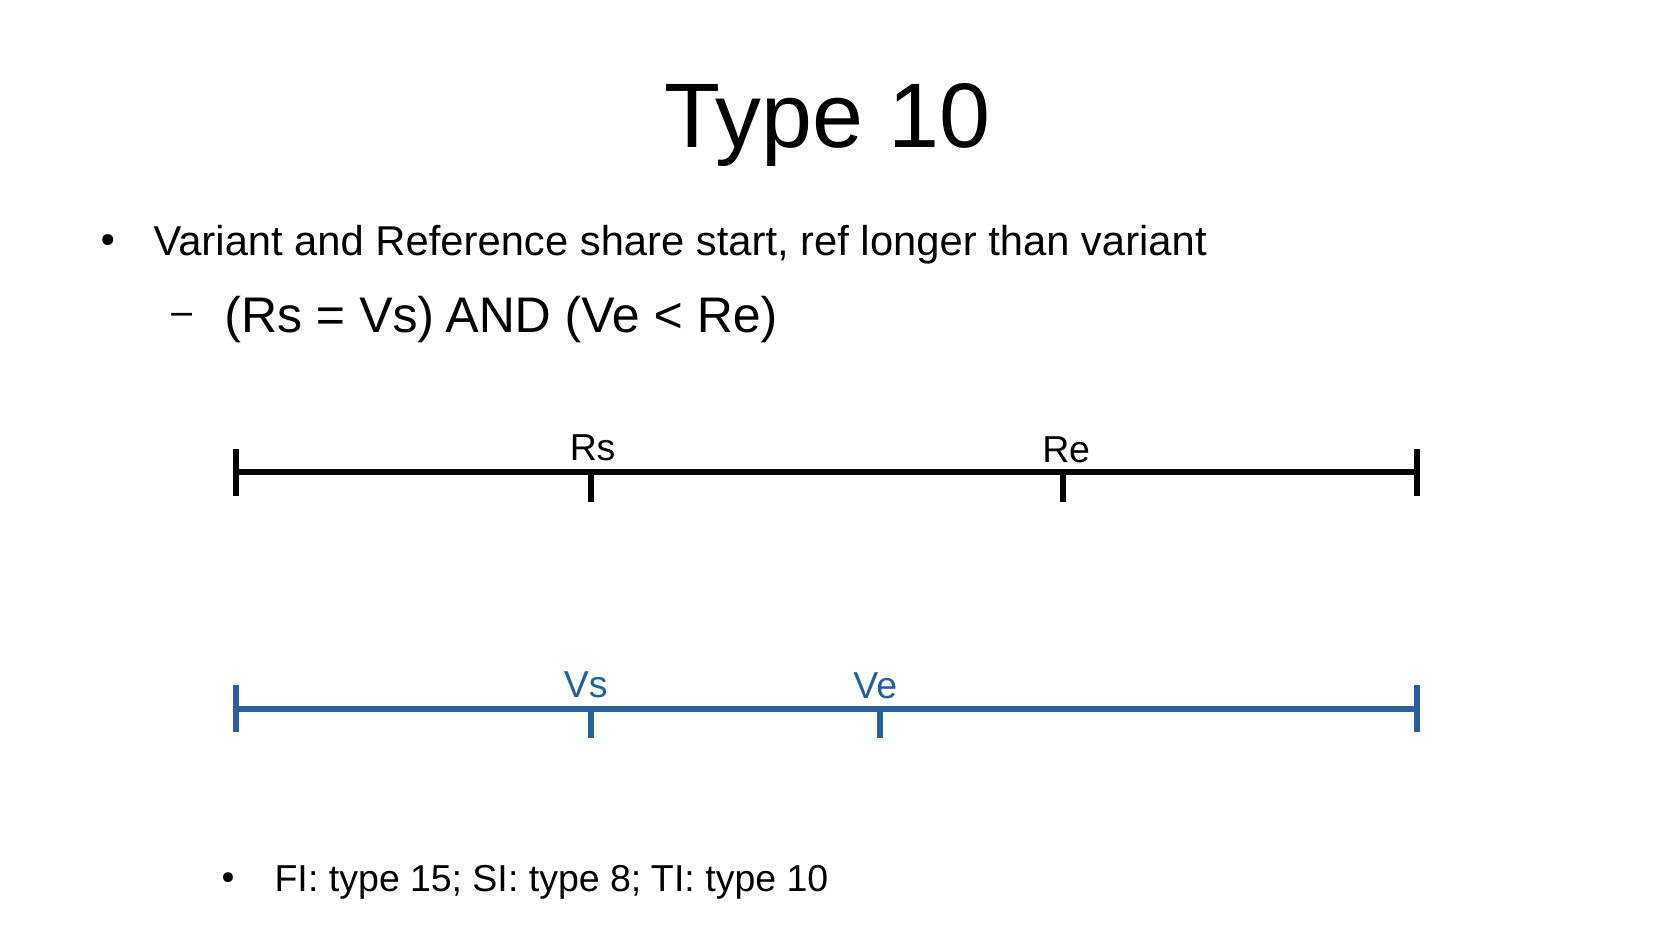

Type 10
# Variant and Reference share start, ref longer than variant
(Rs = Vs) AND (Ve < Re)
Rs
Re
Vs
Ve
FI: type 15; SI: type 8; TI: type 10